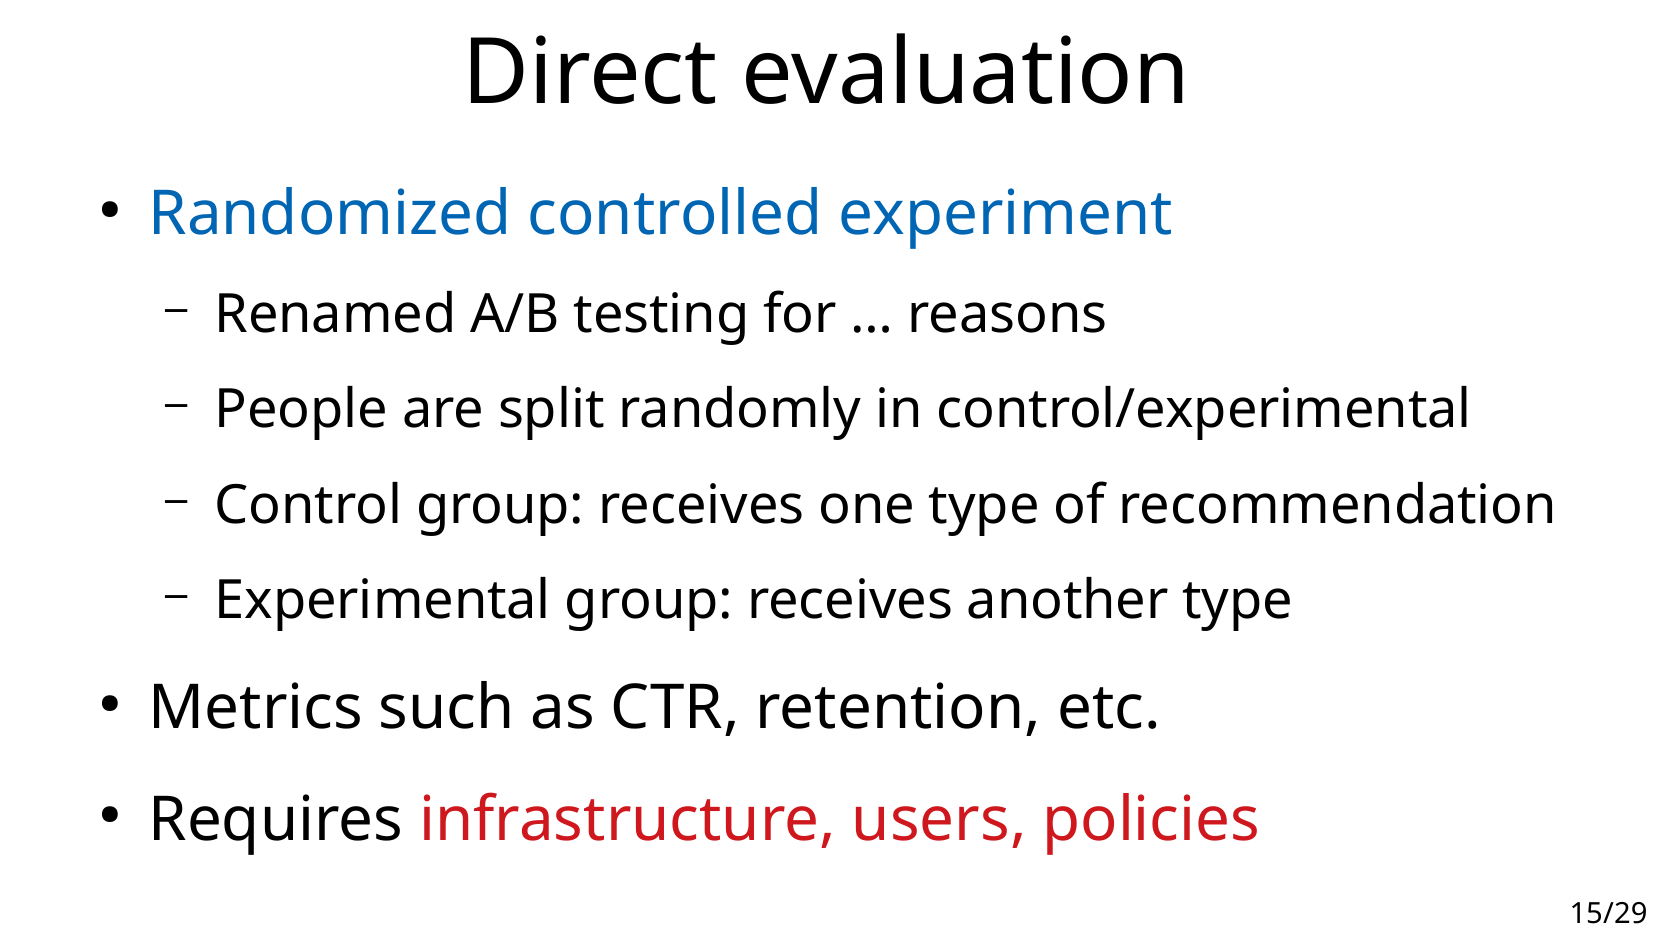

# Direct evaluation
Randomized controlled experiment
Renamed A/B testing for … reasons
People are split randomly in control/experimental
Control group: receives one type of recommendation
Experimental group: receives another type
Metrics such as CTR, retention, etc.
Requires infrastructure, users, policies
15